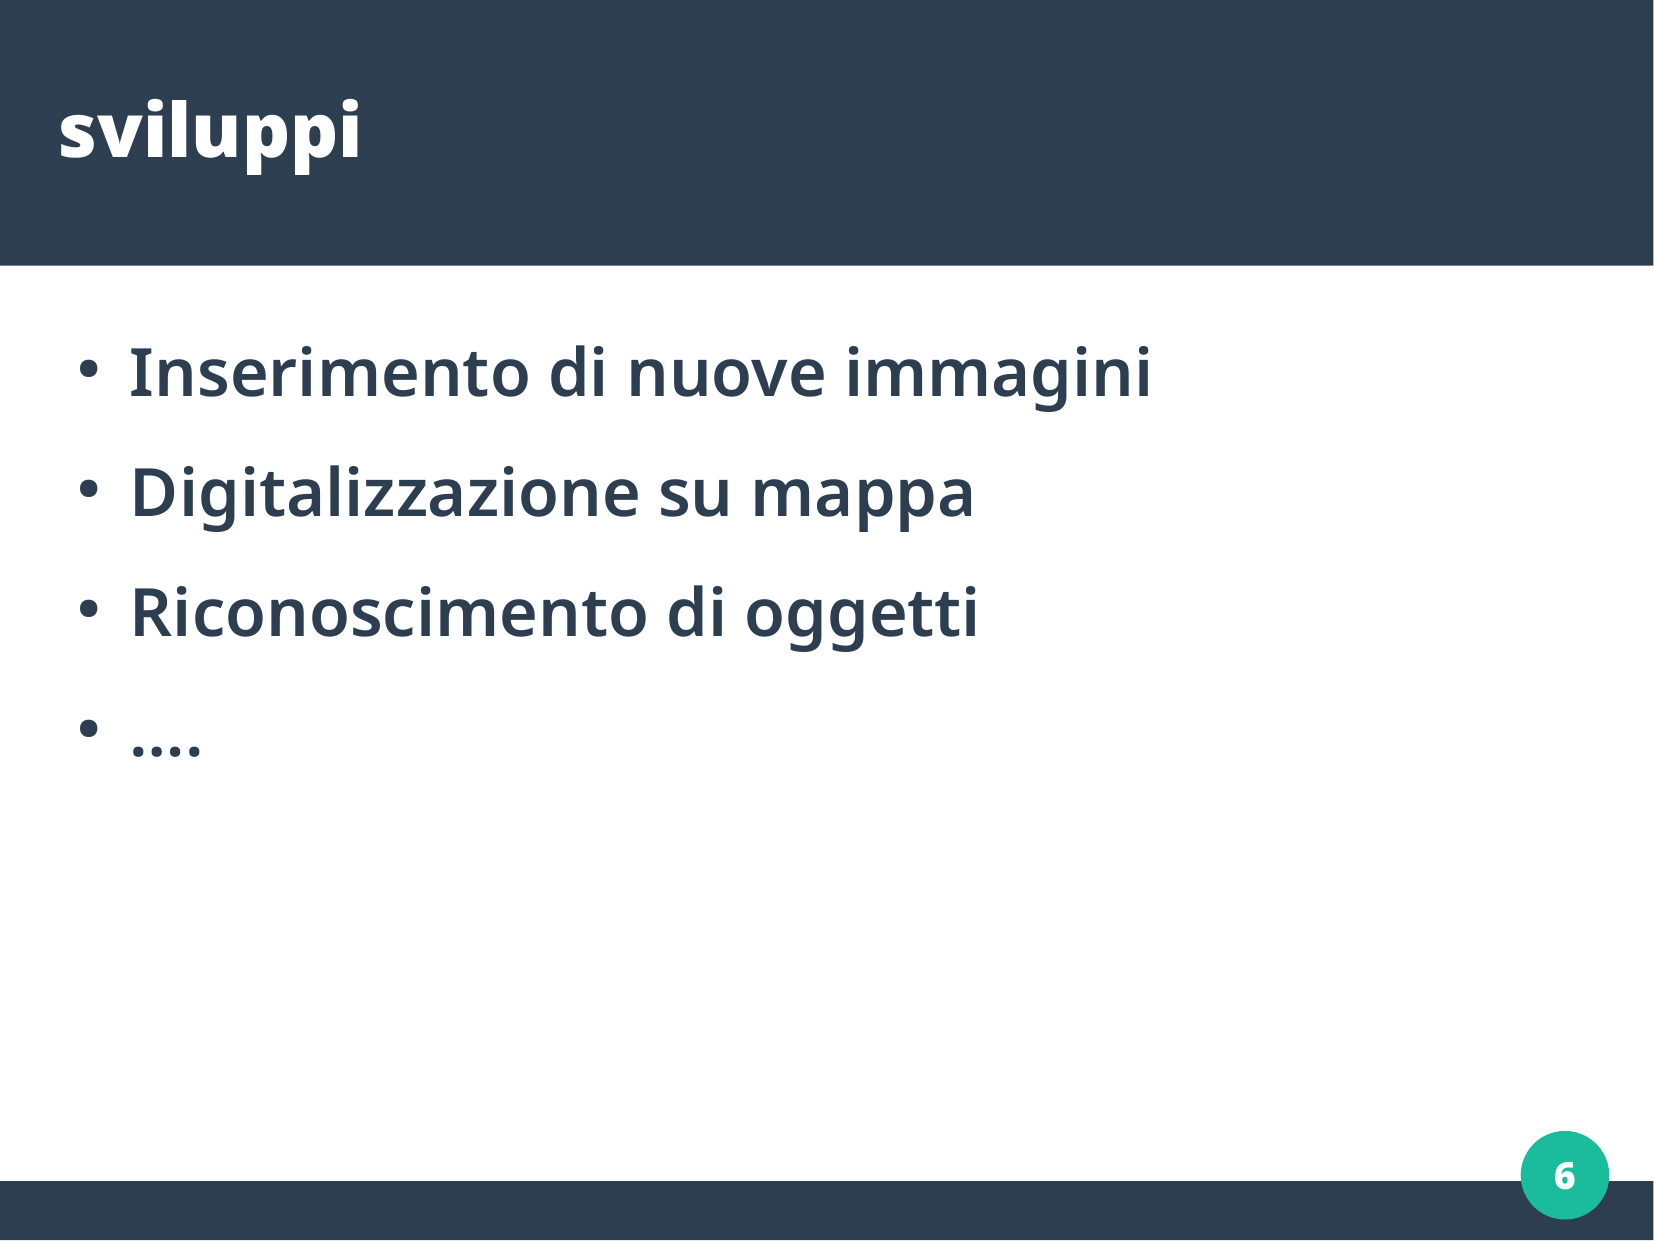

# sviluppi
Inserimento di nuove immagini
Digitalizzazione su mappa
Riconoscimento di oggetti
….